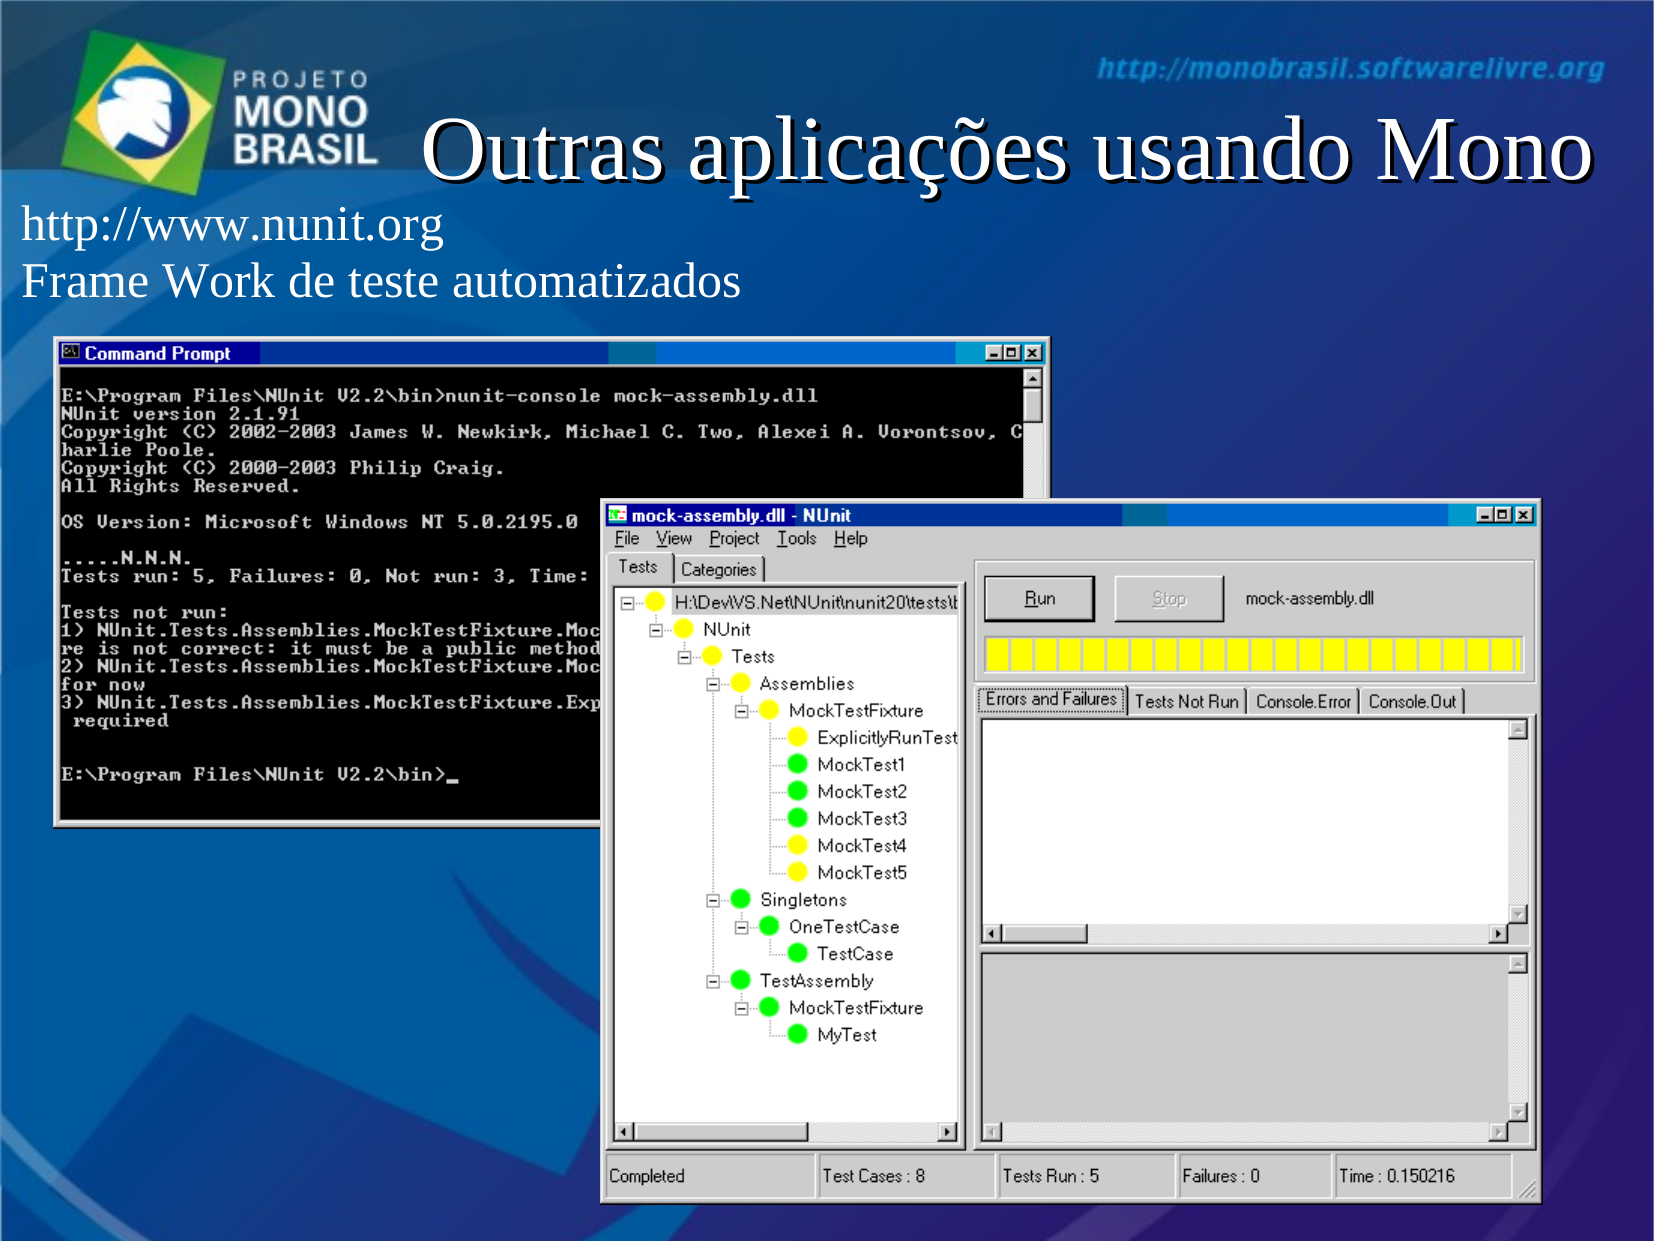

# Outras aplicações usando Mono
http://www.nunit.org
Frame Work de teste automatizados